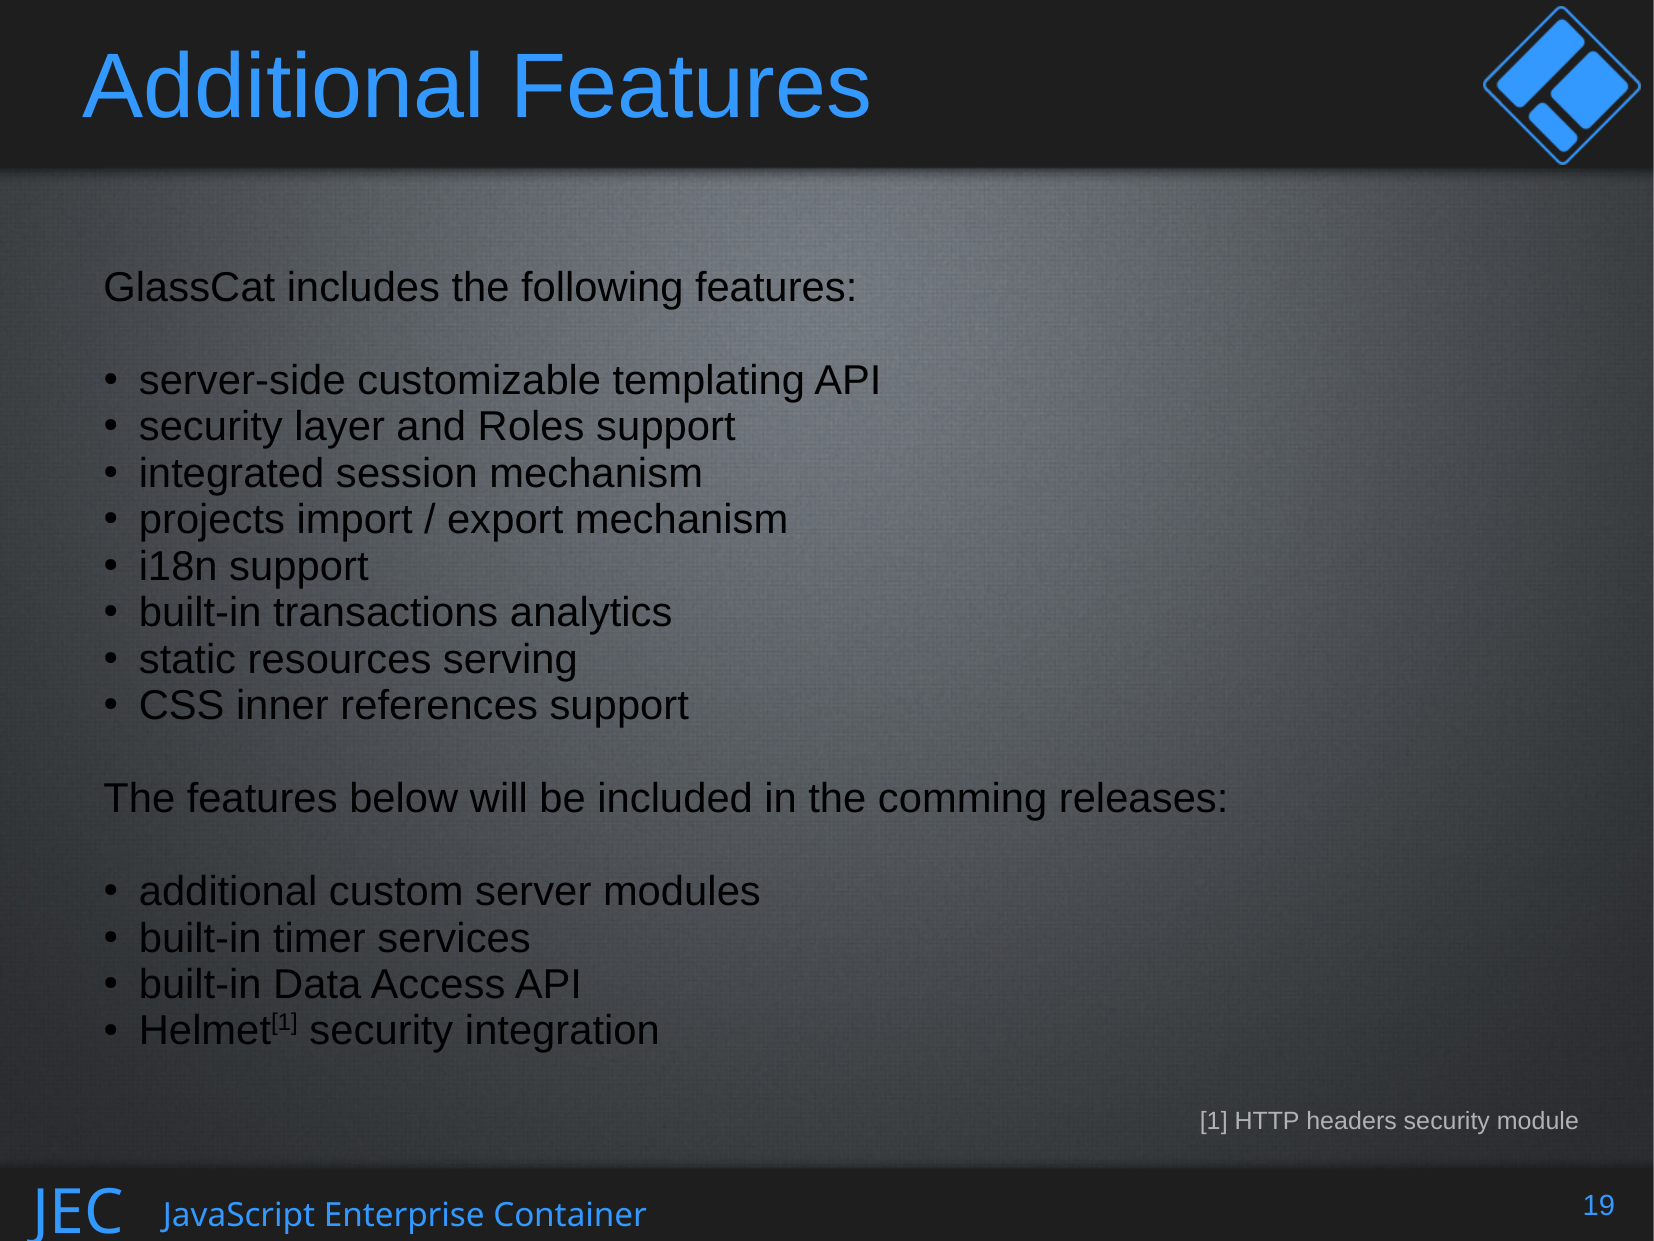

# Additional Features
GlassCat includes the following features:
server-side customizable templating API
security layer and Roles support
integrated session mechanism
projects import / export mechanism
i18n support
built-in transactions analytics
static resources serving
CSS inner references support
The features below will be included in the comming releases:
additional custom server modules
built-in timer services
built-in Data Access API
Helmet[1] security integration
[1] HTTP headers security module
JEC
19
JavaScript Enterprise Container